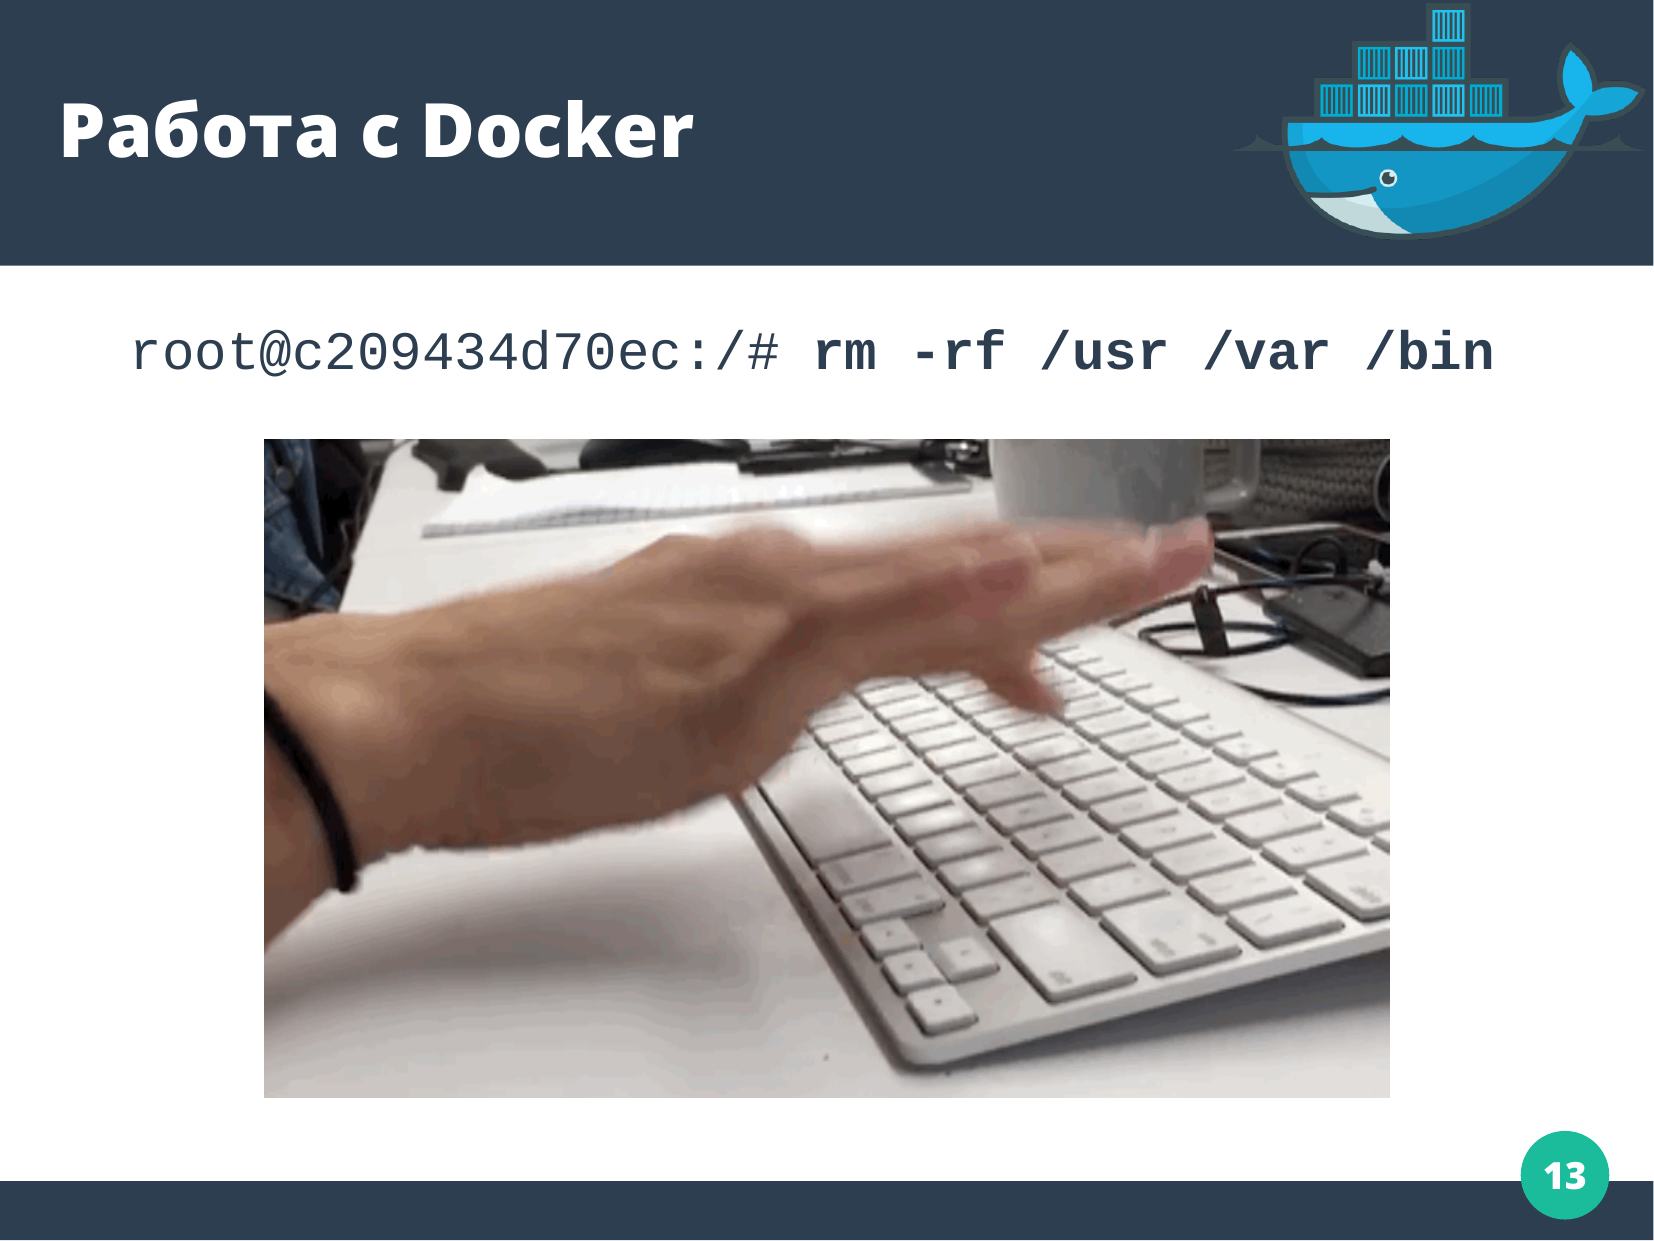

# Работа с Docker
root@c209434d70ec:/# rm -rf /usr /var /bin
13